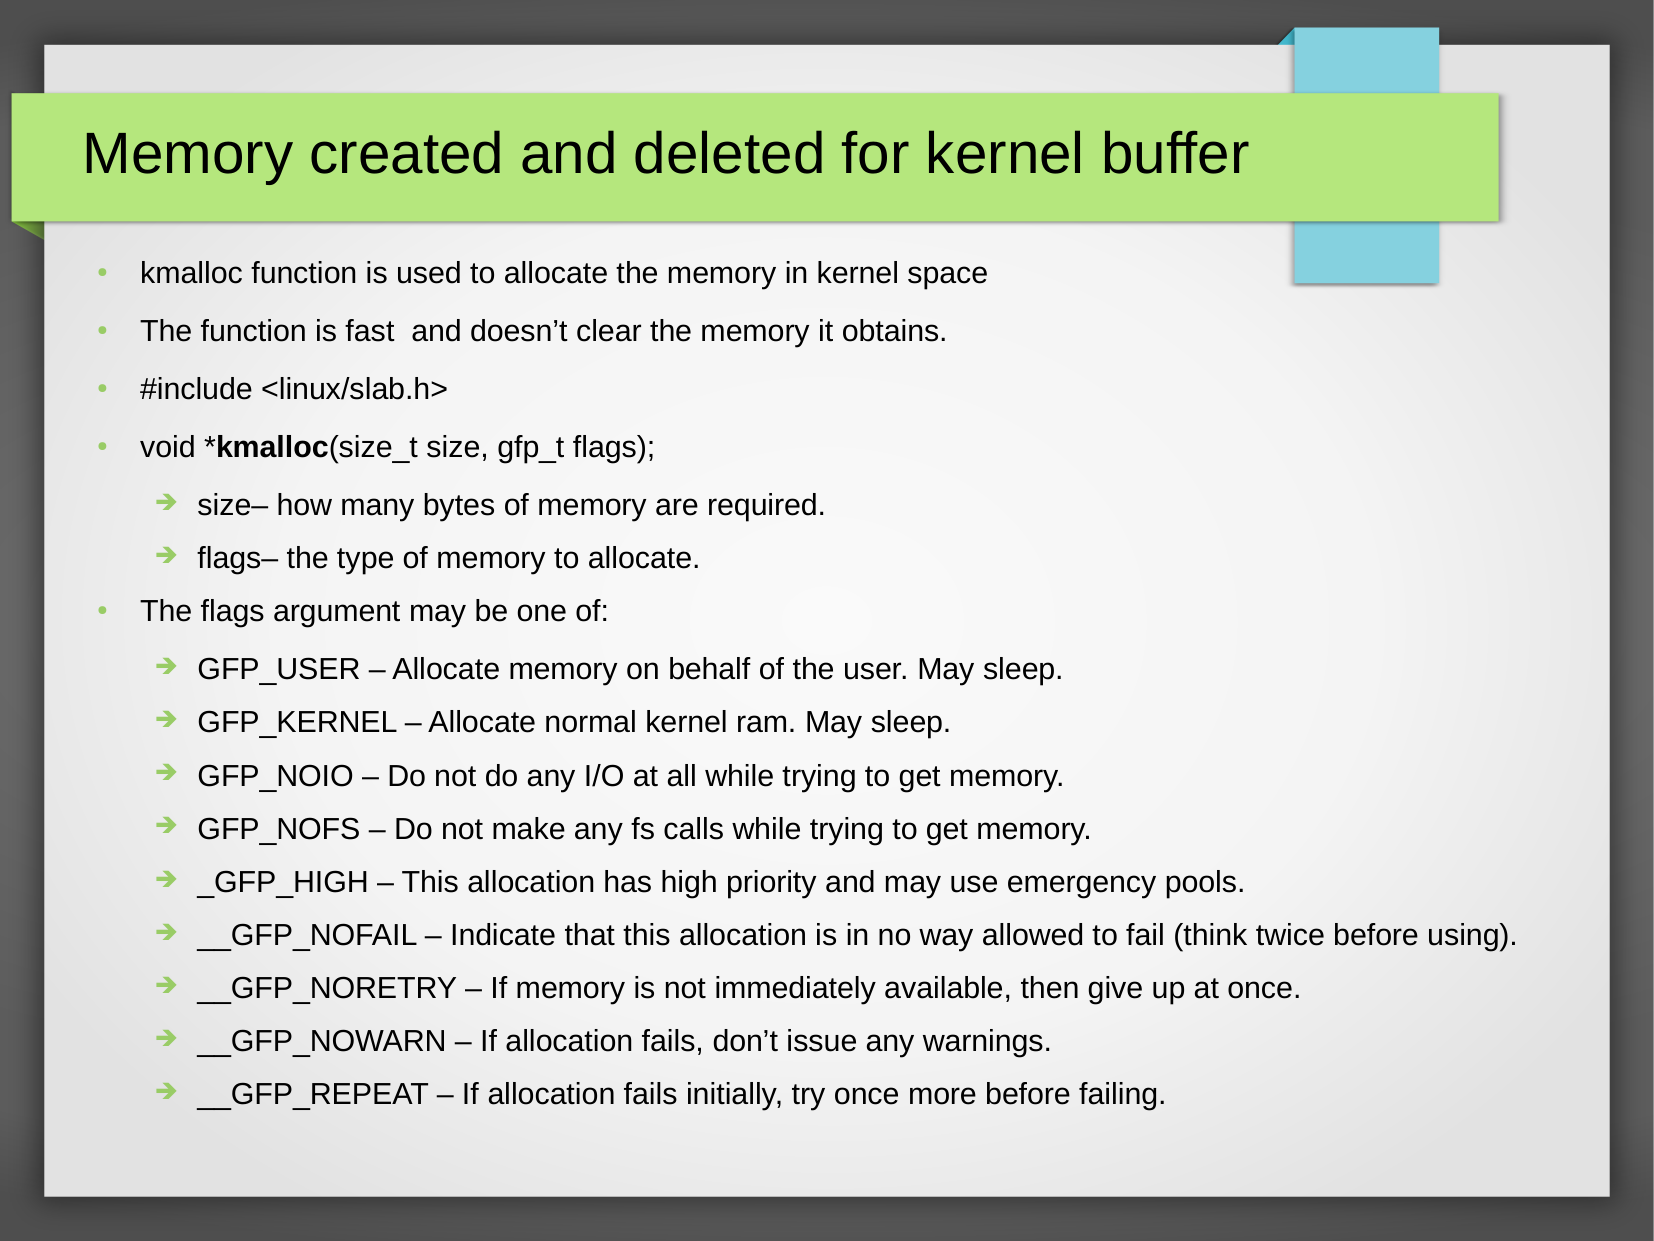

# Memory created and deleted for kernel buffer
kmalloc function is used to allocate the memory in kernel space
The function is fast and doesn’t clear the memory it obtains.
#include <linux/slab.h>
void *kmalloc(size_t size, gfp_t flags);
size– how many bytes of memory are required.
flags– the type of memory to allocate.
The flags argument may be one of:
GFP_USER – Allocate memory on behalf of the user. May sleep.
GFP_KERNEL – Allocate normal kernel ram. May sleep.
GFP_NOIO – Do not do any I/O at all while trying to get memory.
GFP_NOFS – Do not make any fs calls while trying to get memory.
_GFP_HIGH – This allocation has high priority and may use emergency pools.
__GFP_NOFAIL – Indicate that this allocation is in no way allowed to fail (think twice before using).
__GFP_NORETRY – If memory is not immediately available, then give up at once.
__GFP_NOWARN – If allocation fails, don’t issue any warnings.
__GFP_REPEAT – If allocation fails initially, try once more before failing.